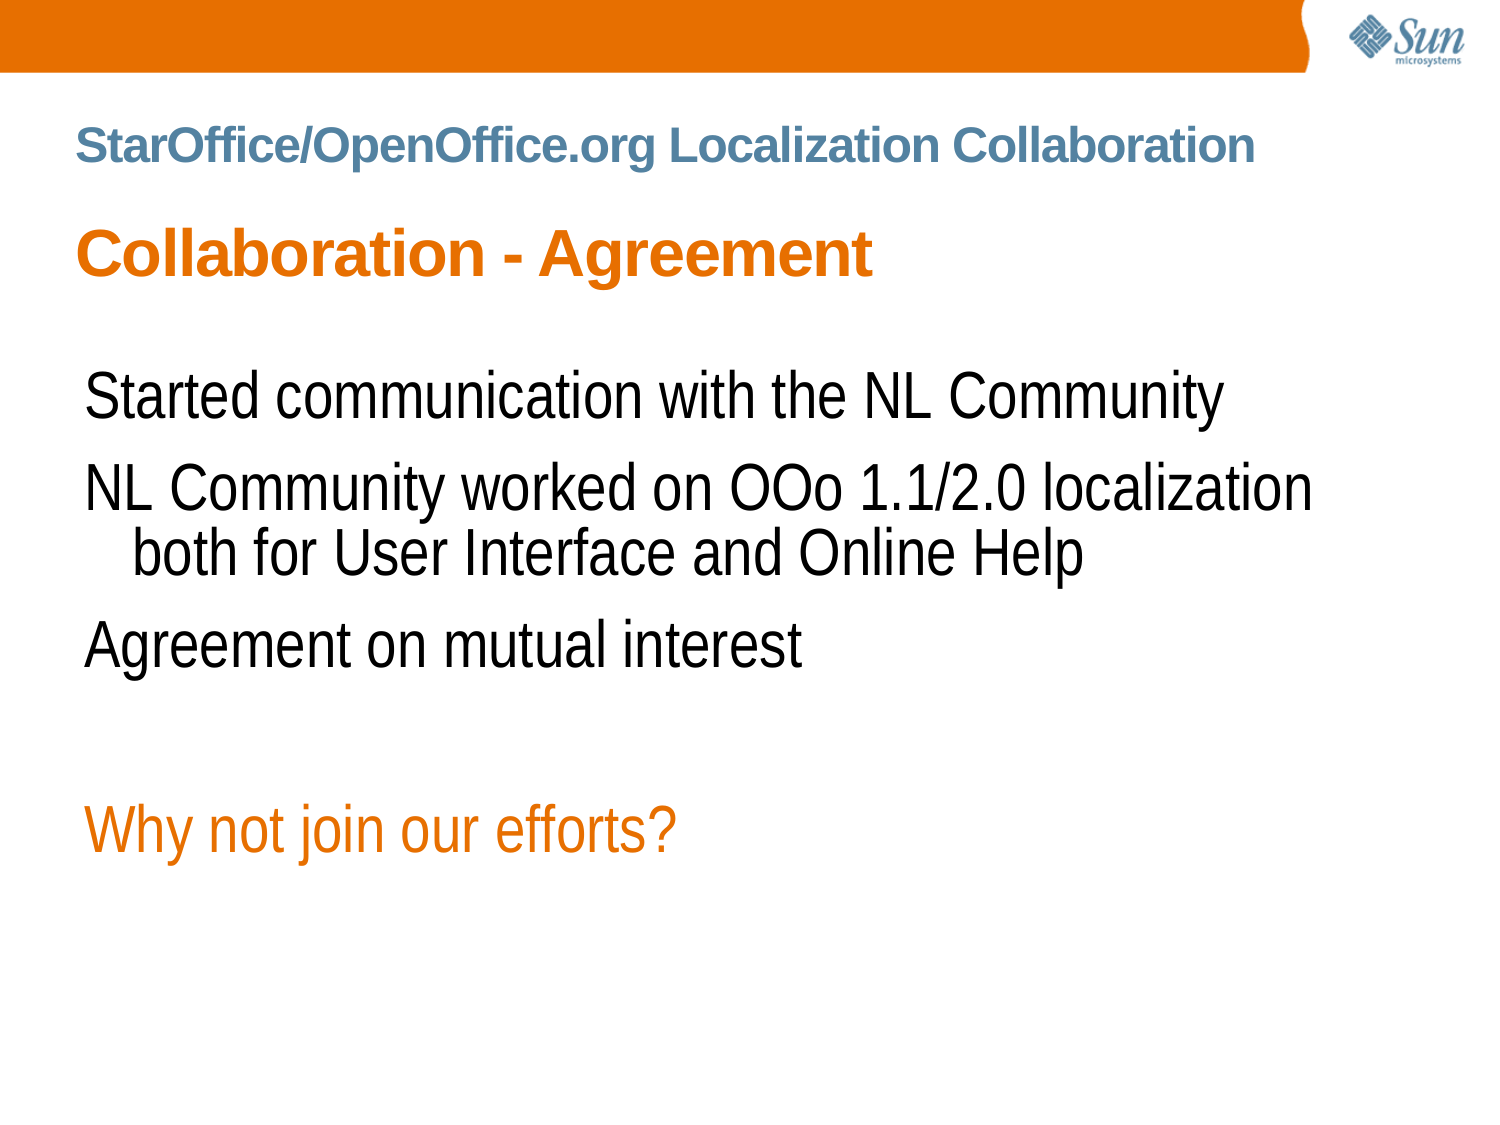

# StarOffice/OpenOffice.org Localization Collaboration Collaboration - Agreement
Started communication with the NL Community
NL Community worked on OOo 1.1/2.0 localization both for User Interface and Online Help
Agreement on mutual interest
Why not join our efforts?